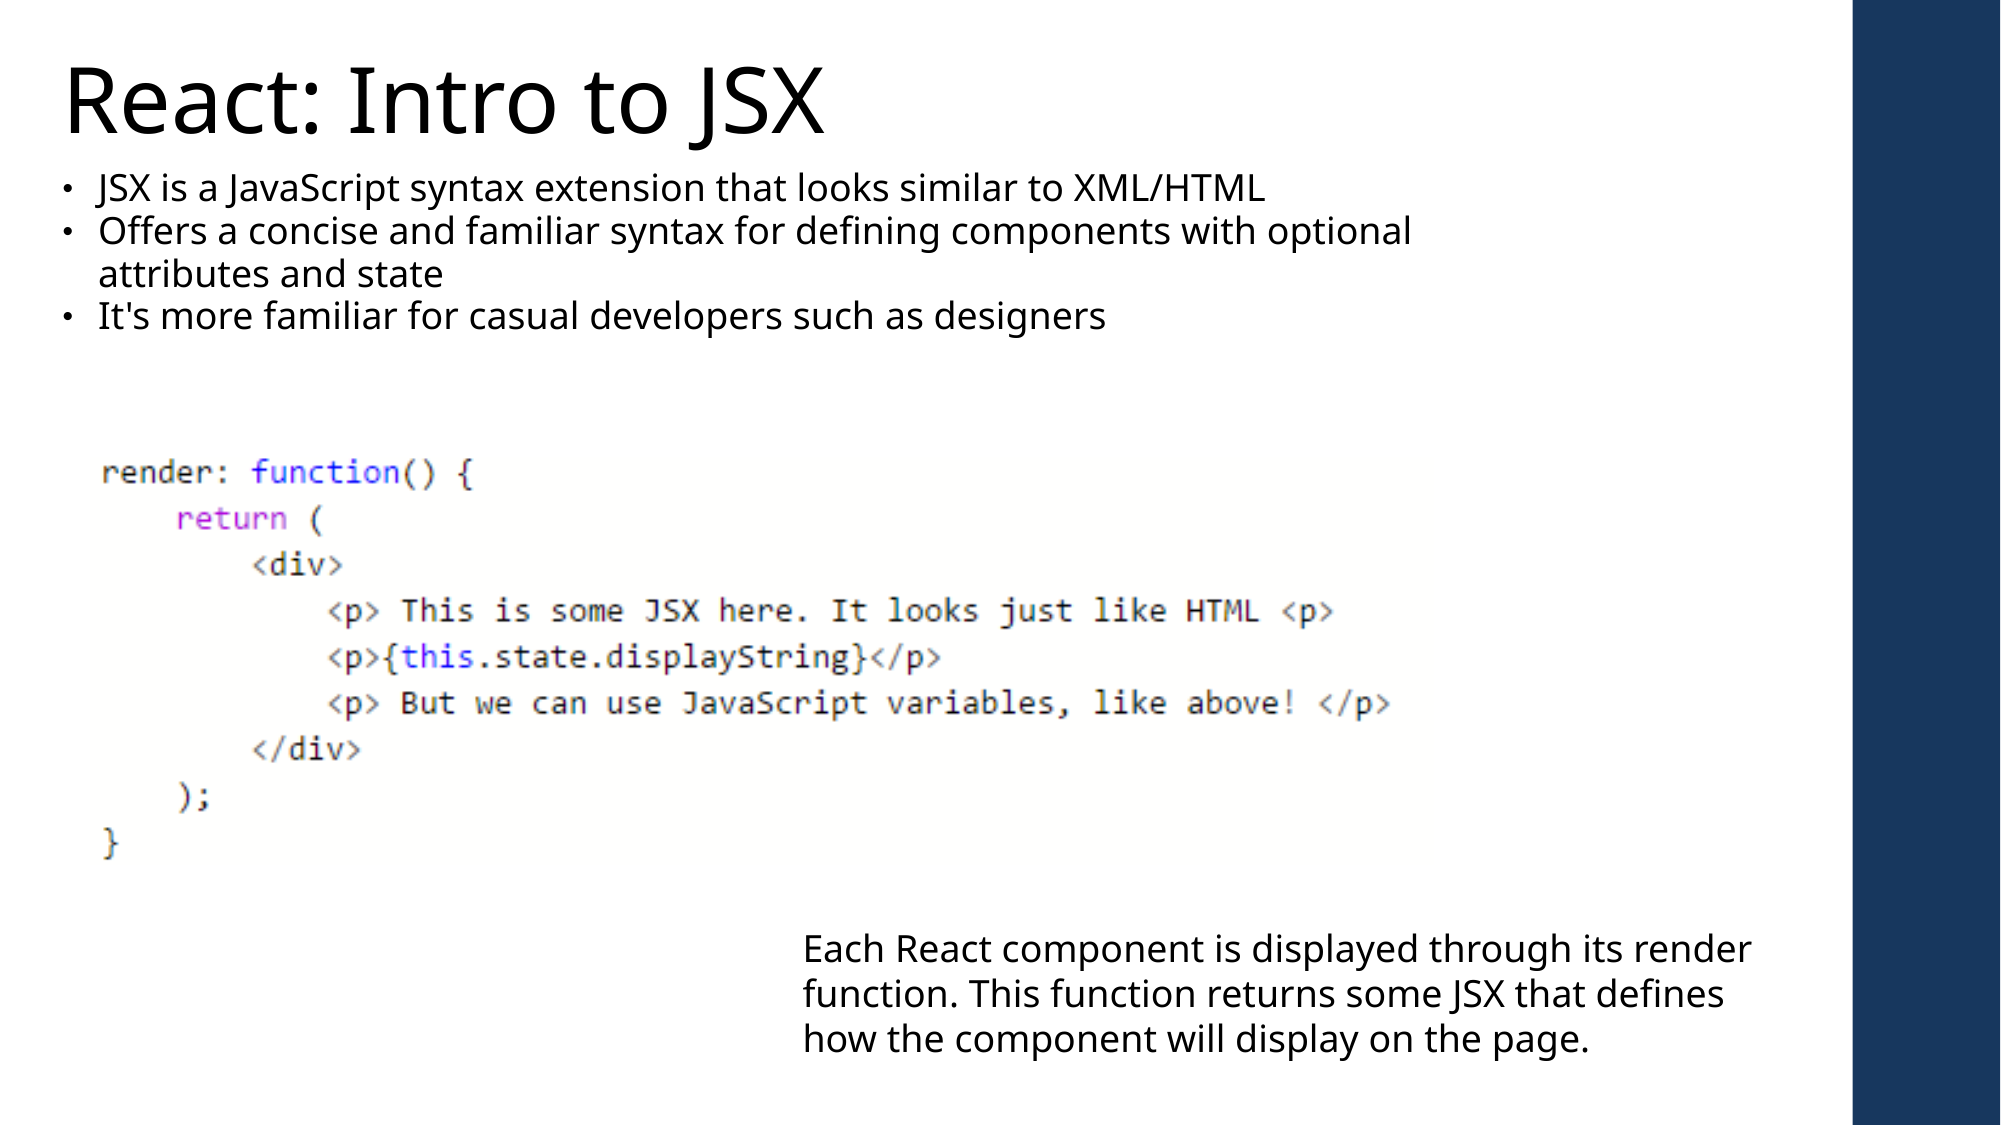

React: Intro to JSX
JSX is a JavaScript syntax extension that looks similar to XML/HTML
Offers a concise and familiar syntax for defining components with optional attributes and state
It's more familiar for casual developers such as designers
Each React component is displayed through its render function. This function returns some JSX that defines how the component will display on the page.